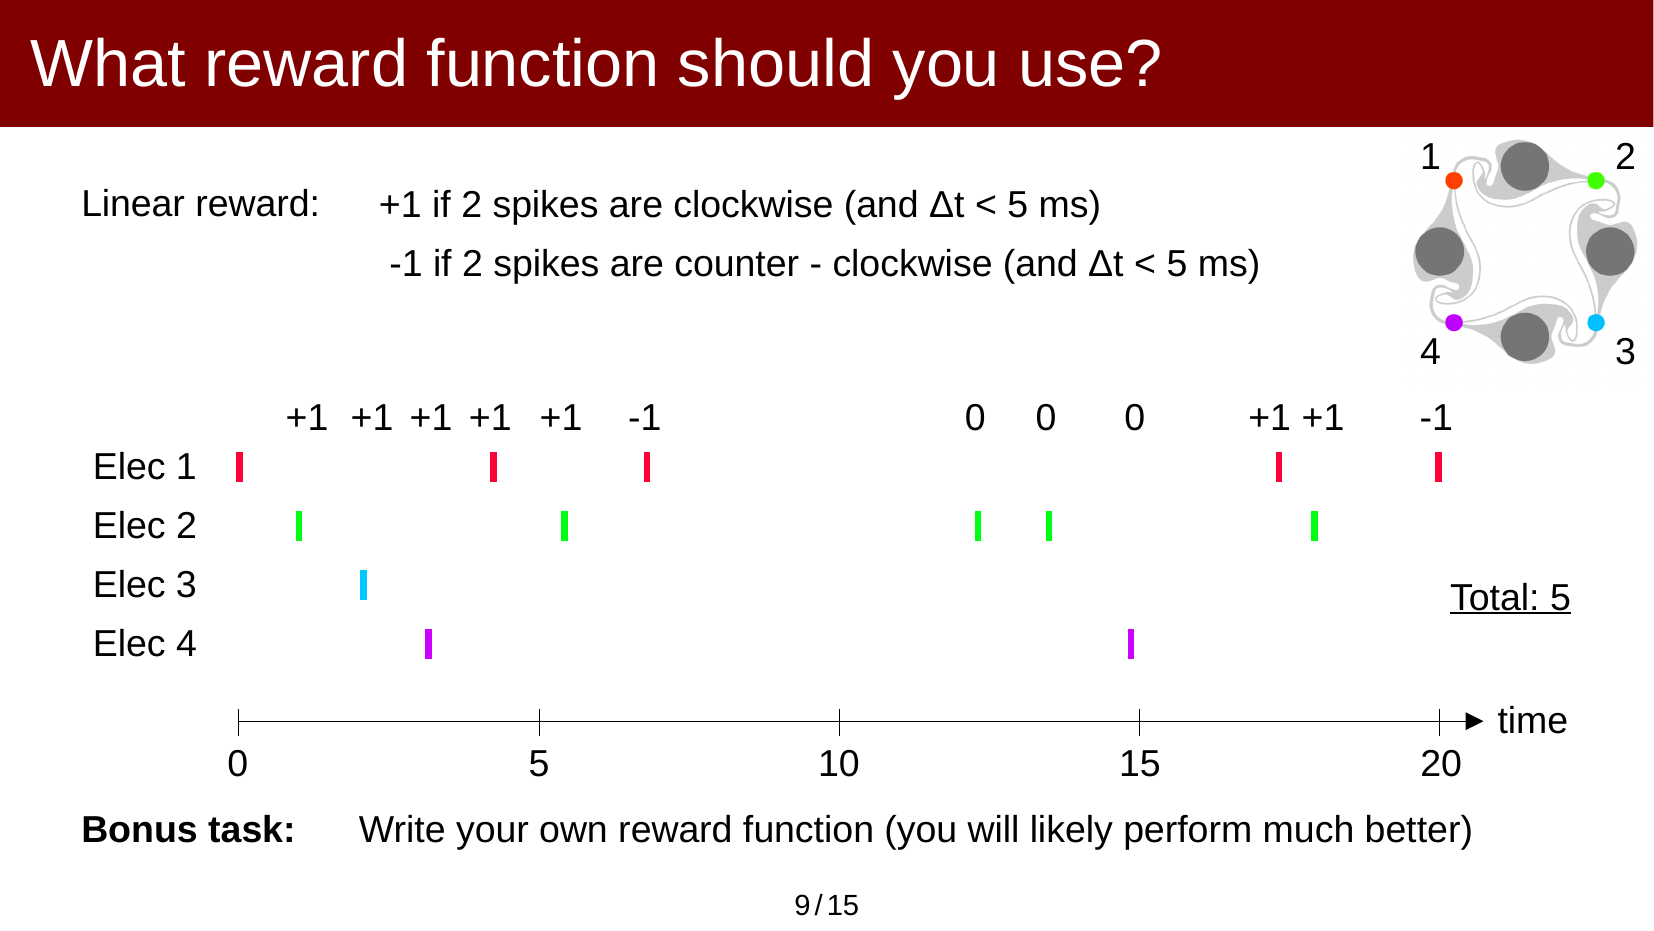

What reward function should you use?
1
2
Linear reward:
+1 if 2 spikes are clockwise (and Δt < 5 ms)
 -1 if 2 spikes are counter - clockwise (and Δt < 5 ms)
4
3
+1
+1
+1
+1
+1
-1
0
0
0
+1
+1
-1
Elec 1
Elec 2
Elec 3
Total: 5
Elec 4
time
0
5
10
15
20
Bonus task:
Write your own reward function (you will likely perform much better)